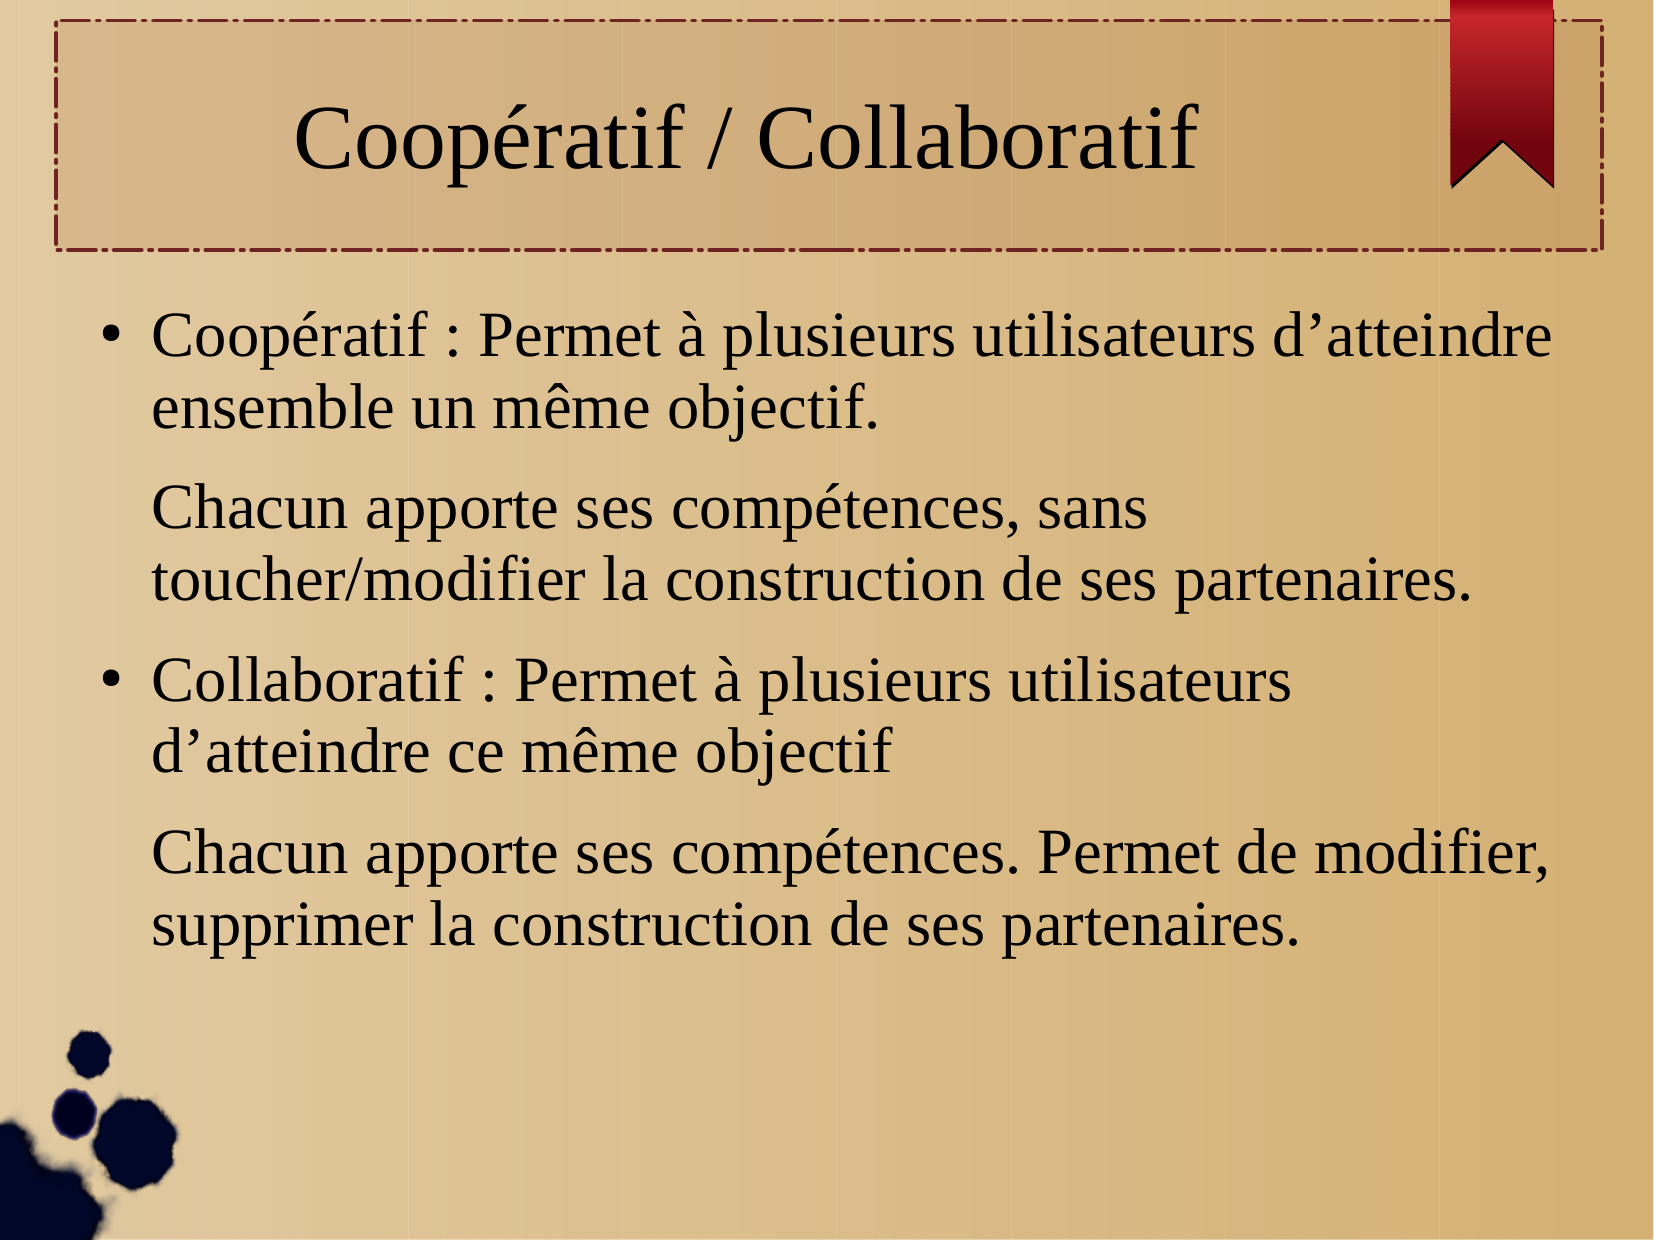

# Coopératif / Collaboratif
Coopératif : Permet à plusieurs utilisateurs d’atteindre ensemble un même objectif.
Chacun apporte ses compétences, sans toucher/modifier la construction de ses partenaires.
Collaboratif : Permet à plusieurs utilisateurs d’atteindre ce même objectif
Chacun apporte ses compétences. Permet de modifier, supprimer la construction de ses partenaires.